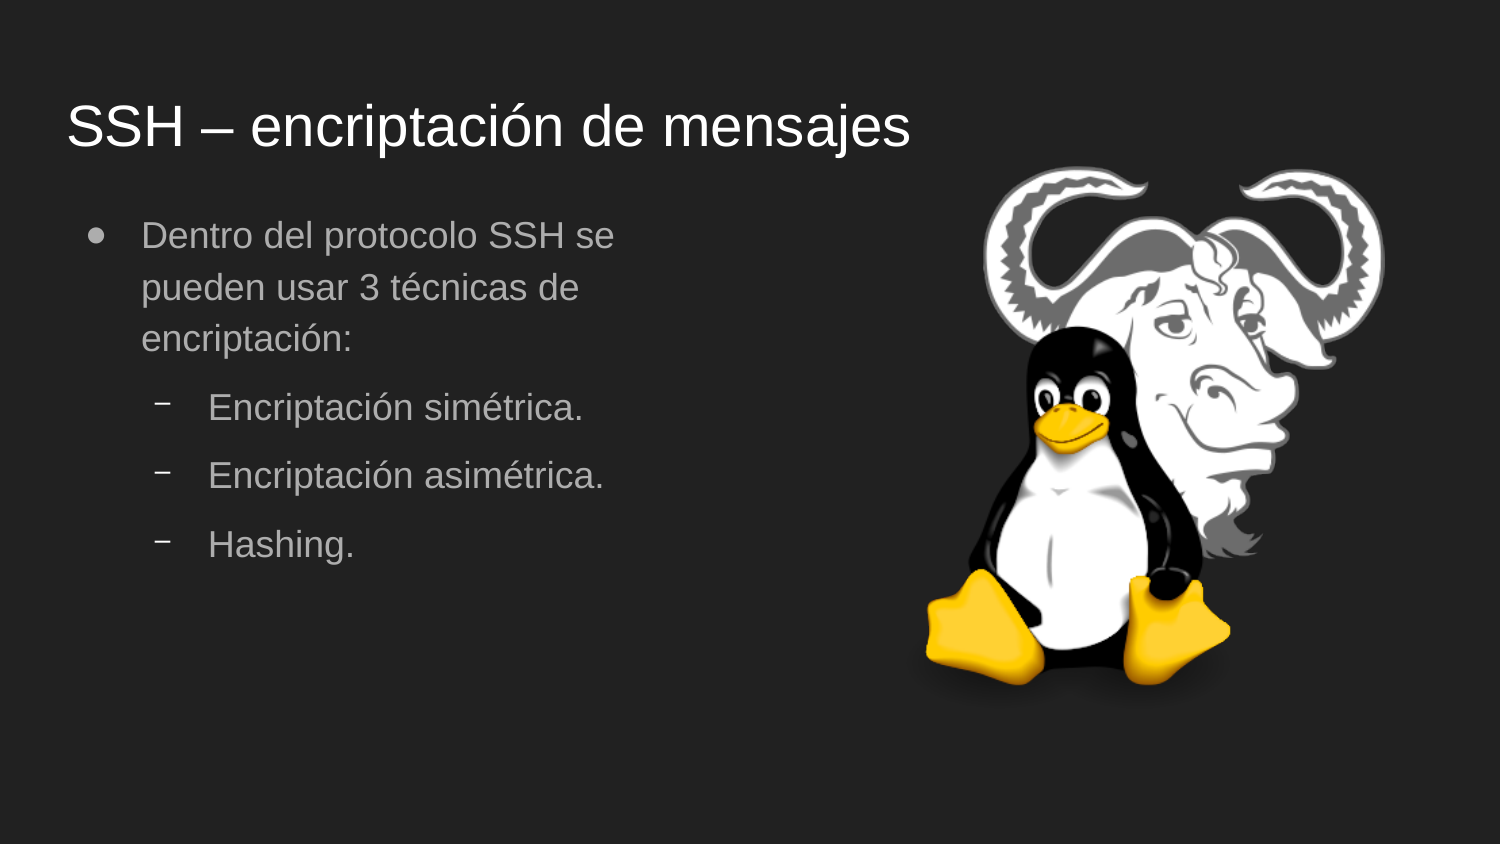

# SSH – encriptación de mensajes
Dentro del protocolo SSH se pueden usar 3 técnicas de encriptación:
Encriptación simétrica.
Encriptación asimétrica.
Hashing.